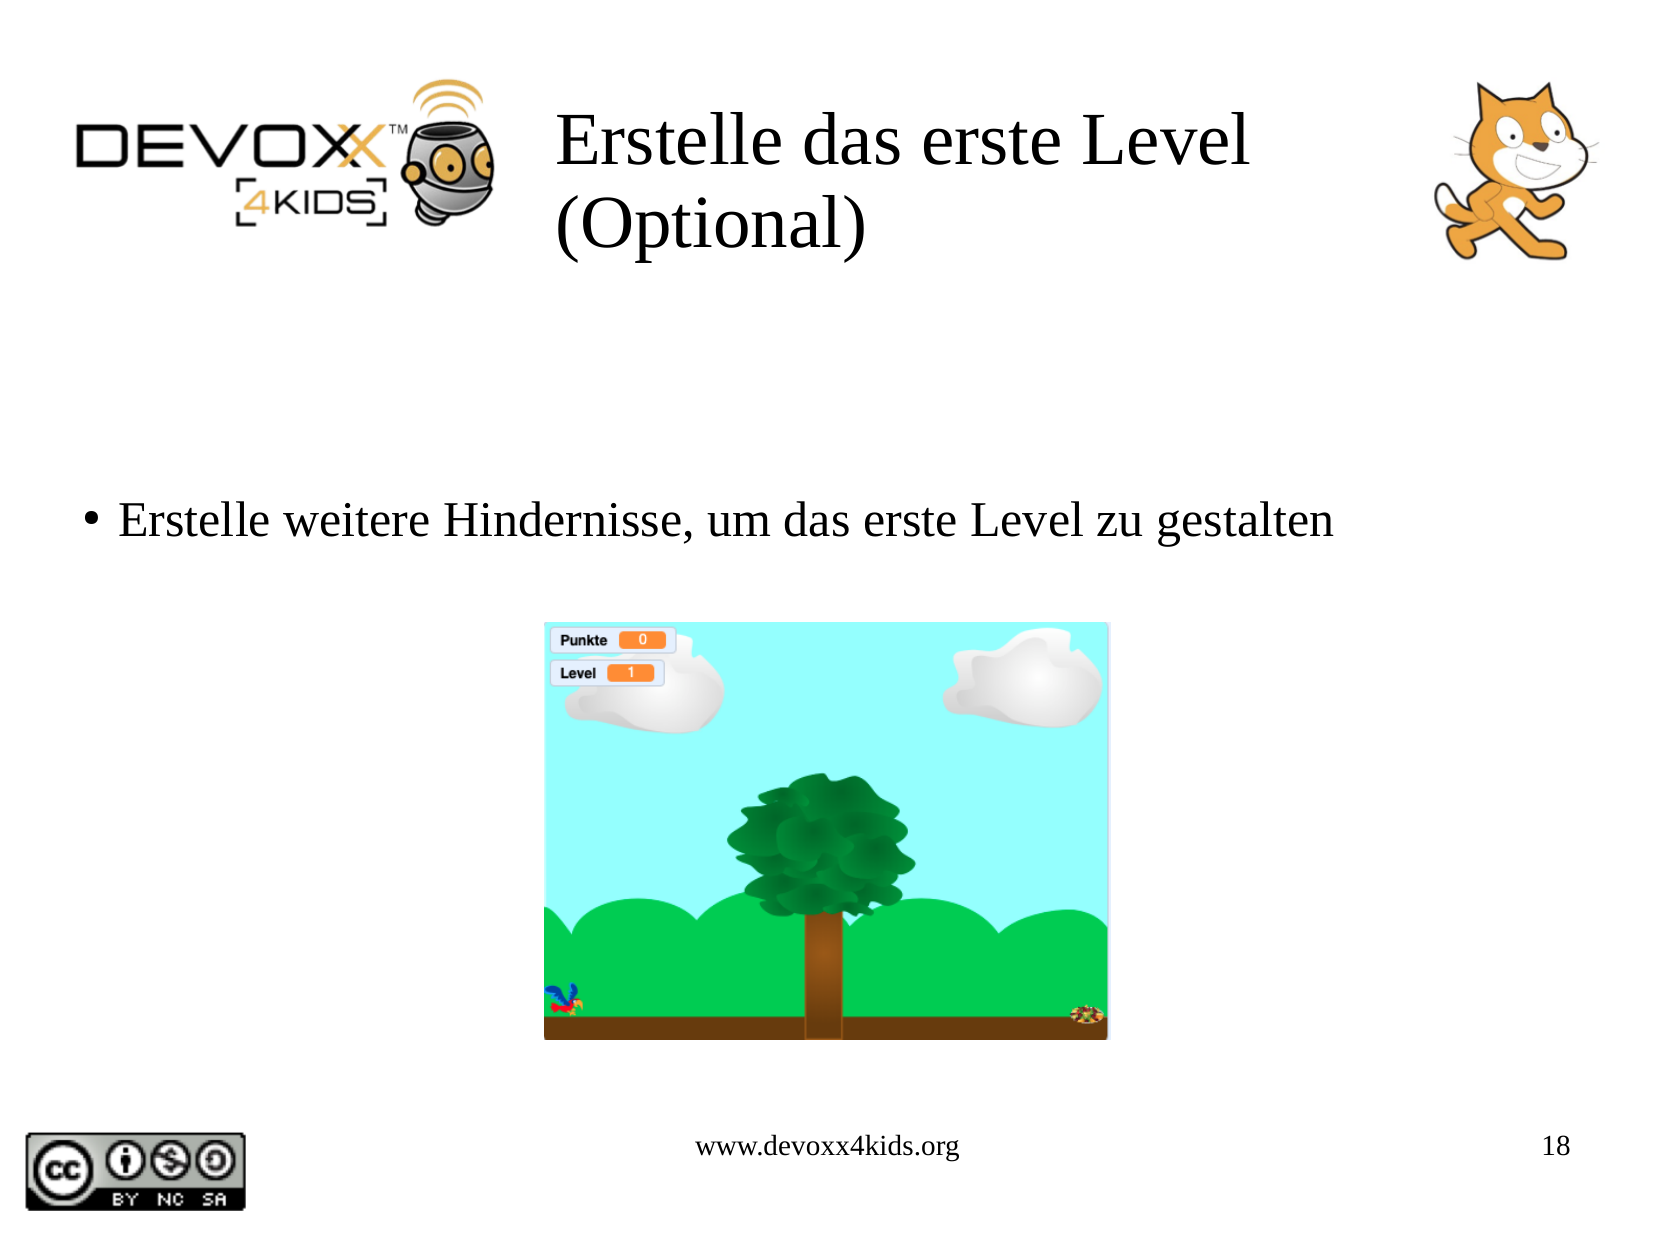

# Erstelle das erste Level (Optional)
Erstelle weitere Hindernisse, um das erste Level zu gestalten
www.devoxx4kids.org
18